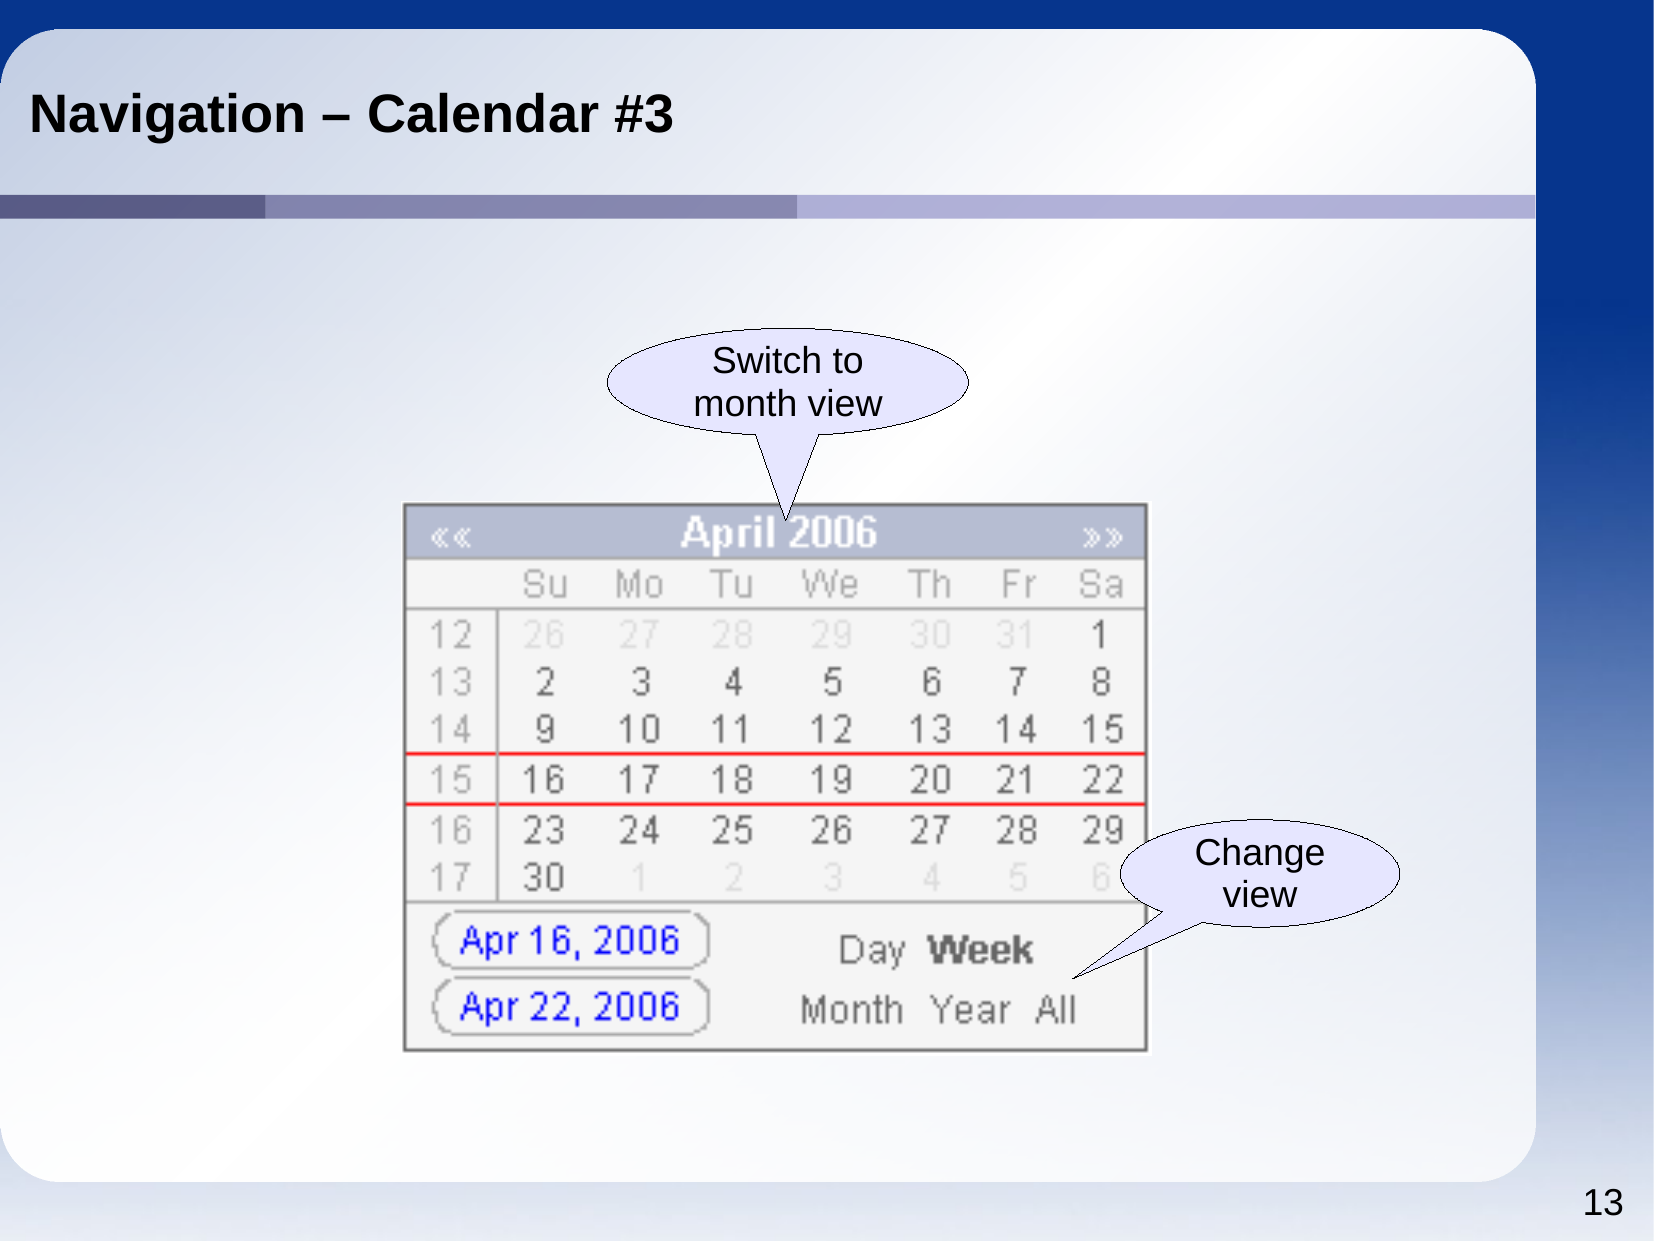

# Navigation – Calendar #3
Switch to month view
Change view
13